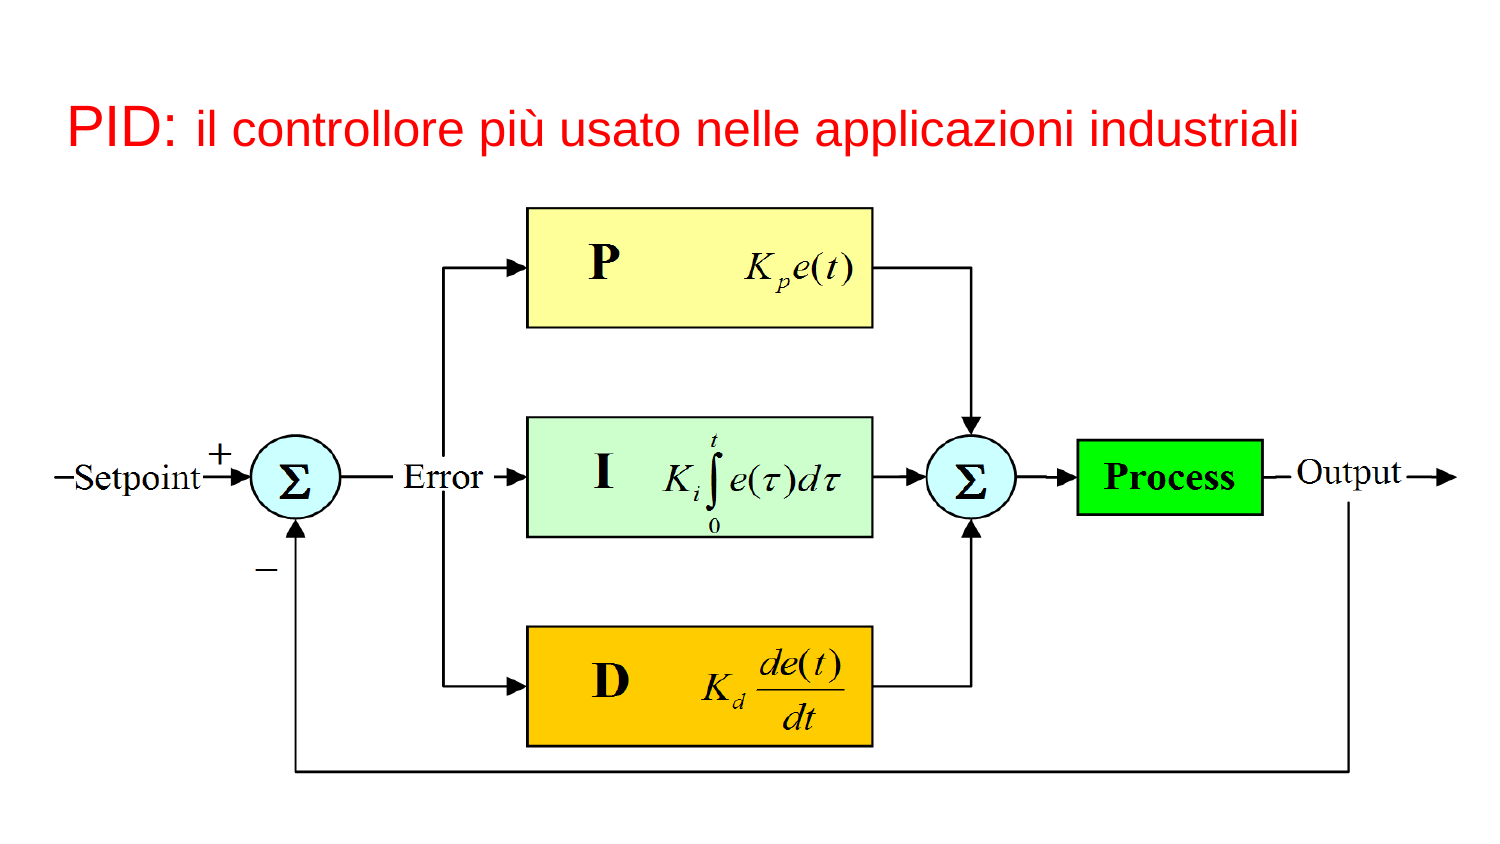

# PID: il controllore più usato nelle applicazioni industriali